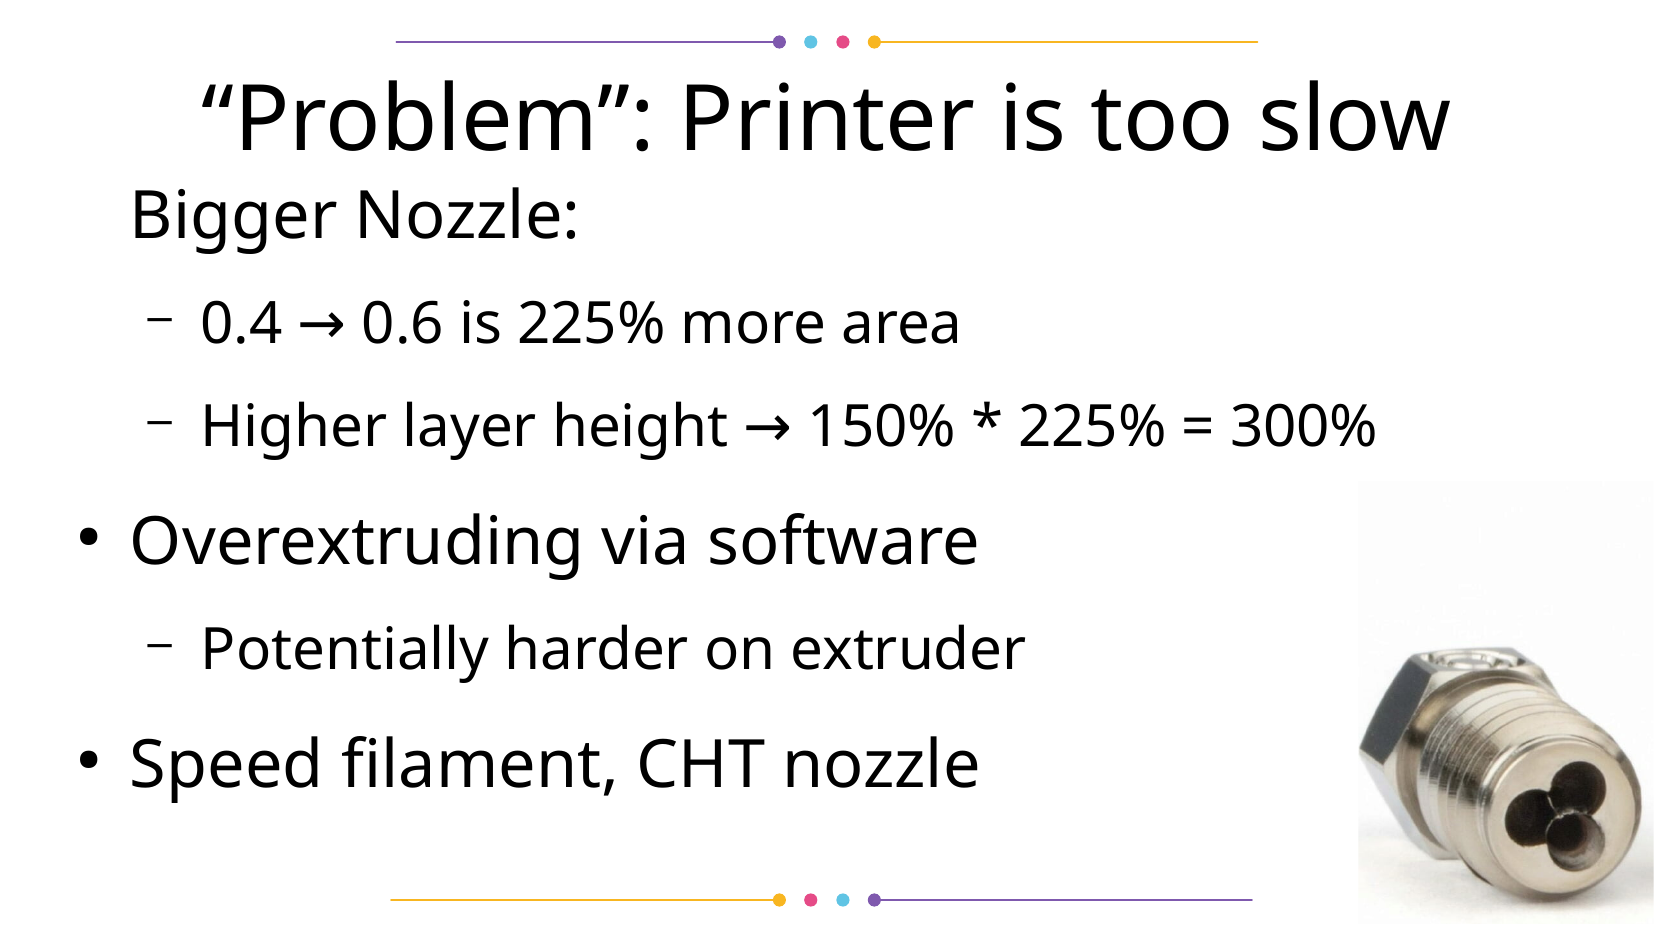

# “Problem”: Printer is too slow
Bigger Nozzle:
0.4 → 0.6 is 225% more area
Higher layer height → 150% * 225% = 300%
Overextruding via software
Potentially harder on extruder
Speed filament, CHT nozzle